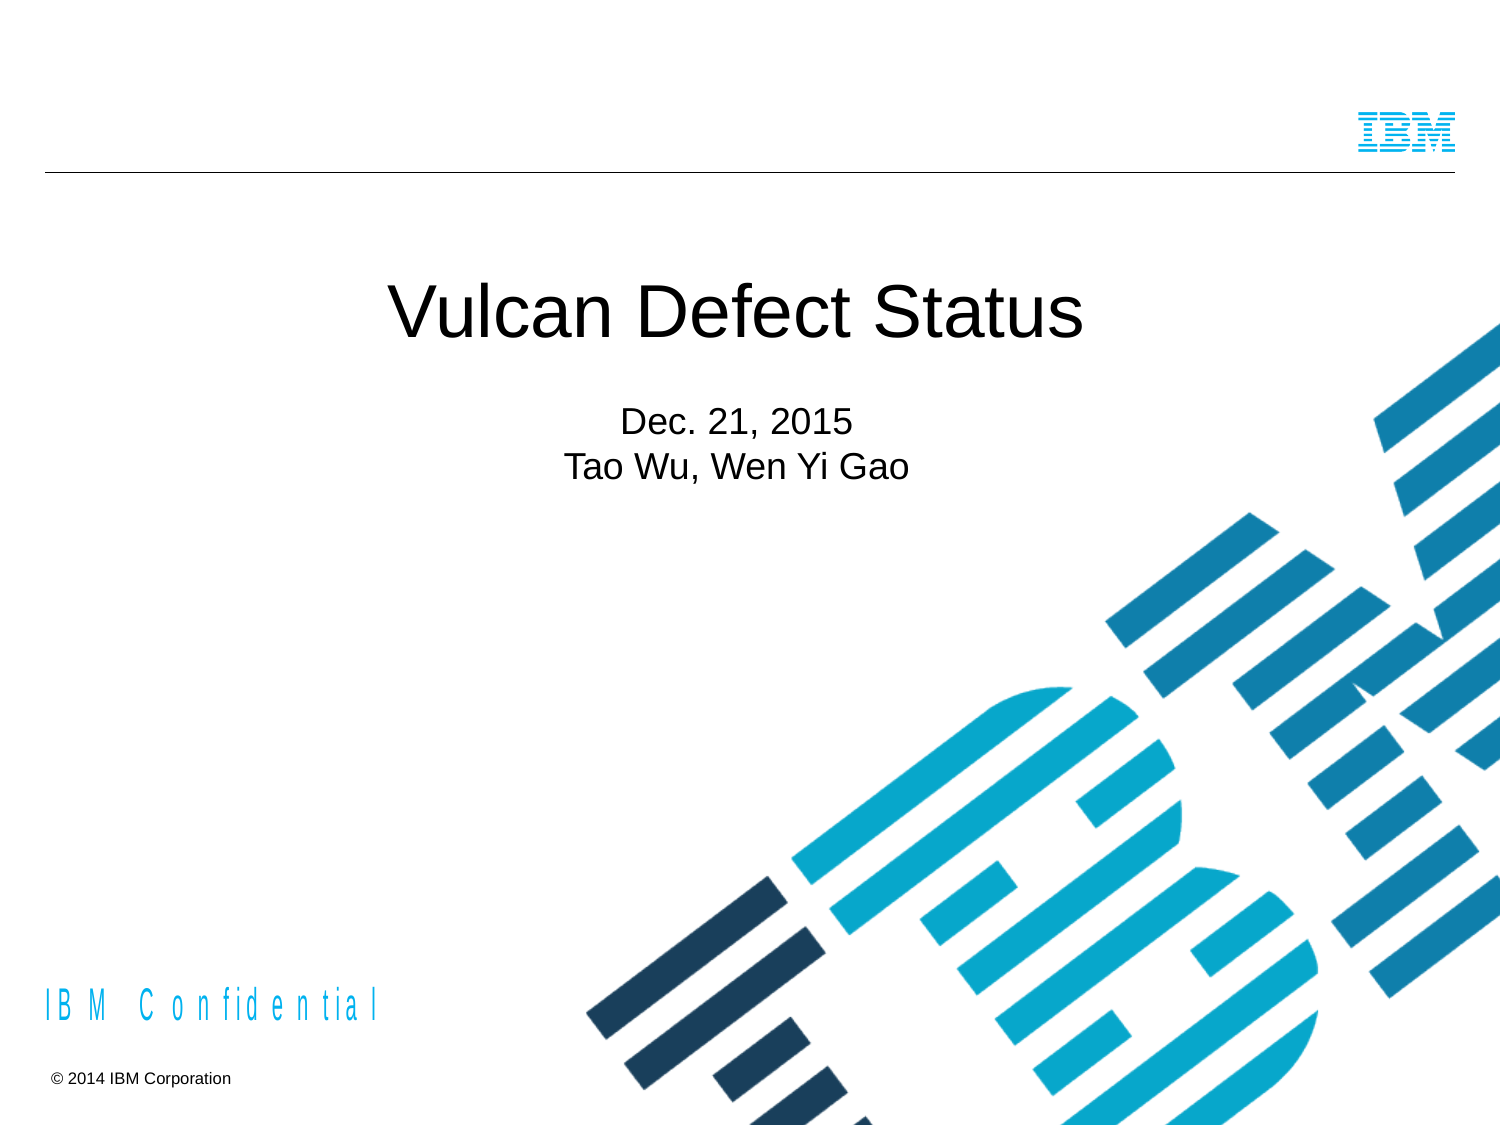

# Vulcan Defect Status Dec. 21, 2015 Tao Wu, Wen Yi Gao